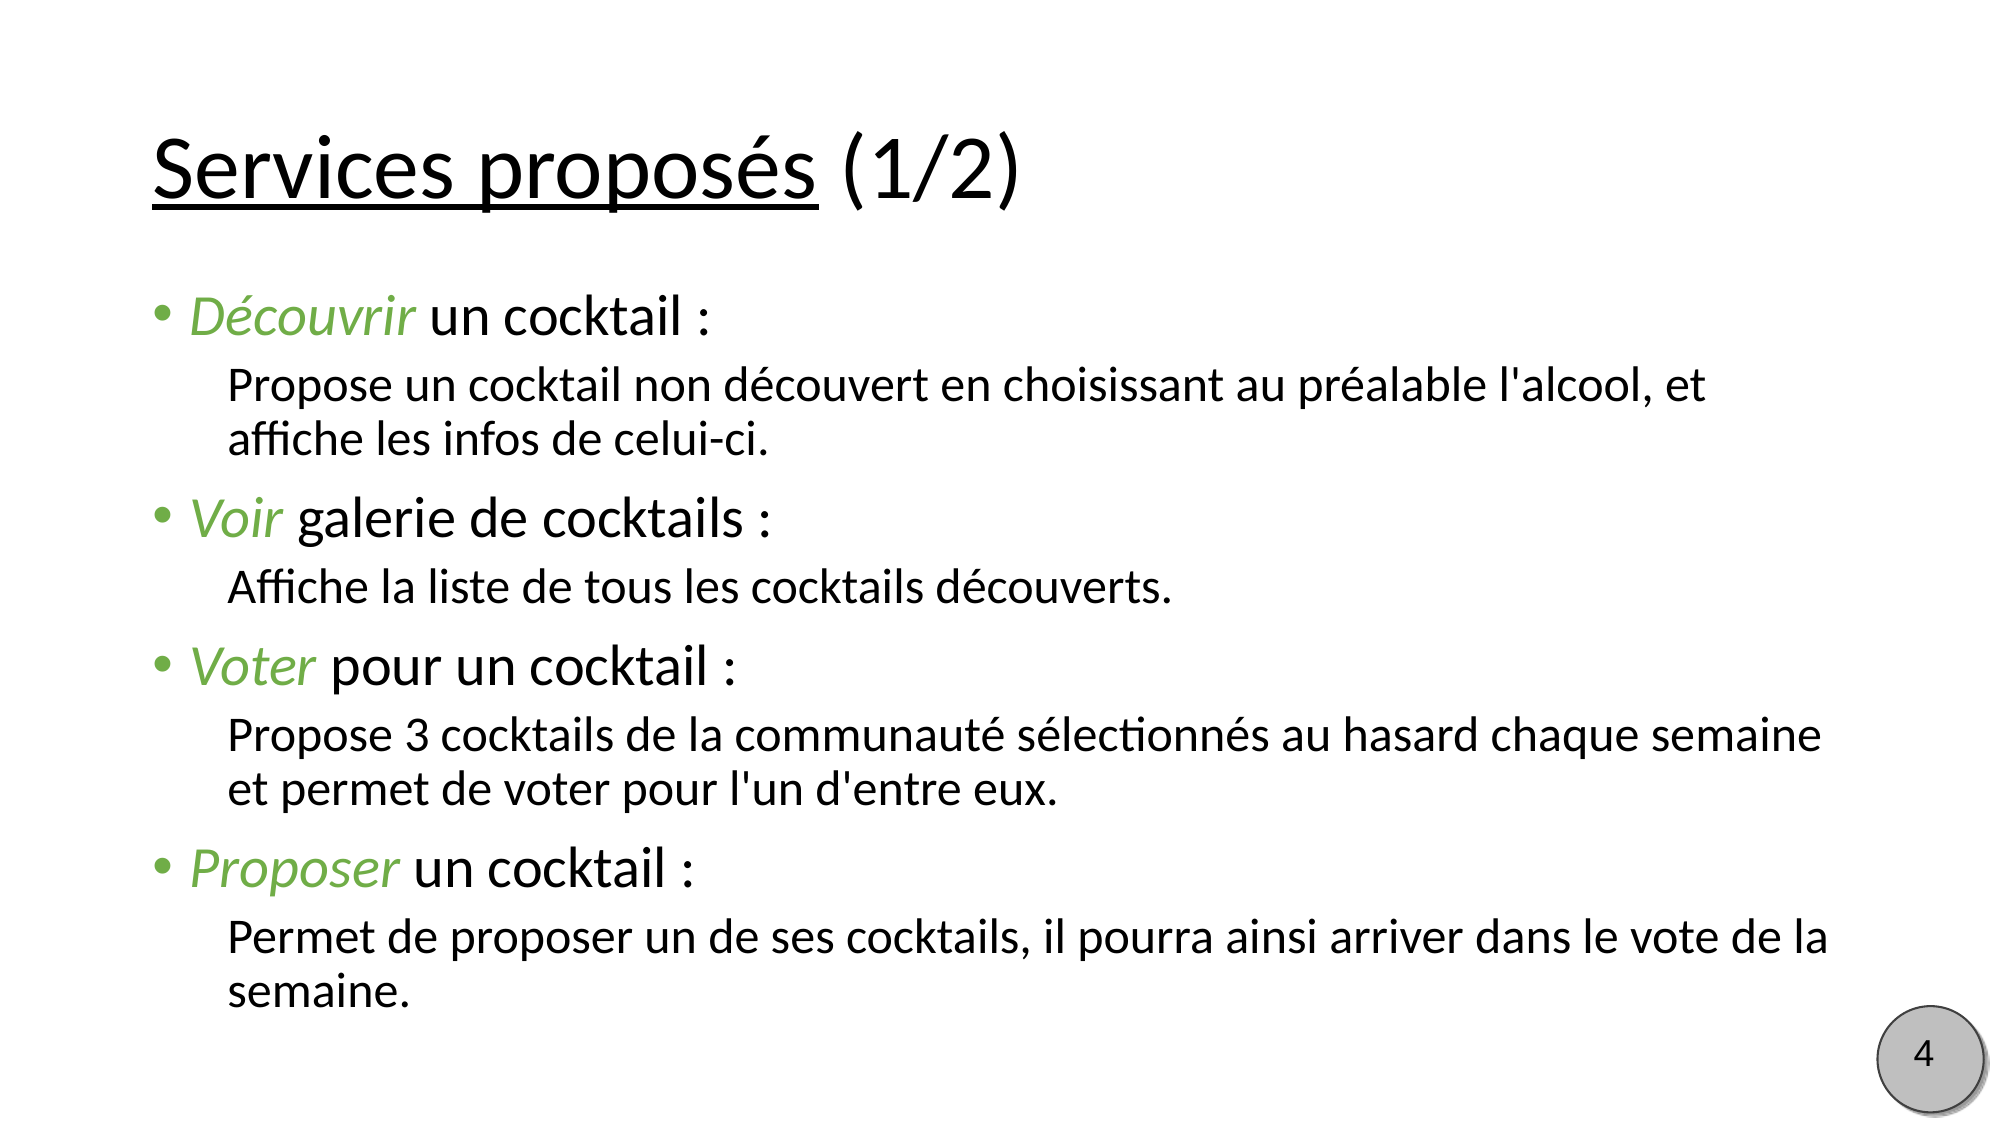

Services proposés (1/2)
Découvrir un cocktail :
Propose un cocktail non découvert en choisissant au préalable l'alcool, et affiche les infos de celui-ci.
Voir galerie de cocktails :
Affiche la liste de tous les cocktails découverts.
Voter pour un cocktail :
Propose 3 cocktails de la communauté sélectionnés au hasard chaque semaine et permet de voter pour l'un d'entre eux.
Proposer un cocktail :
Permet de proposer un de ses cocktails, il pourra ainsi arriver dans le vote de la semaine.